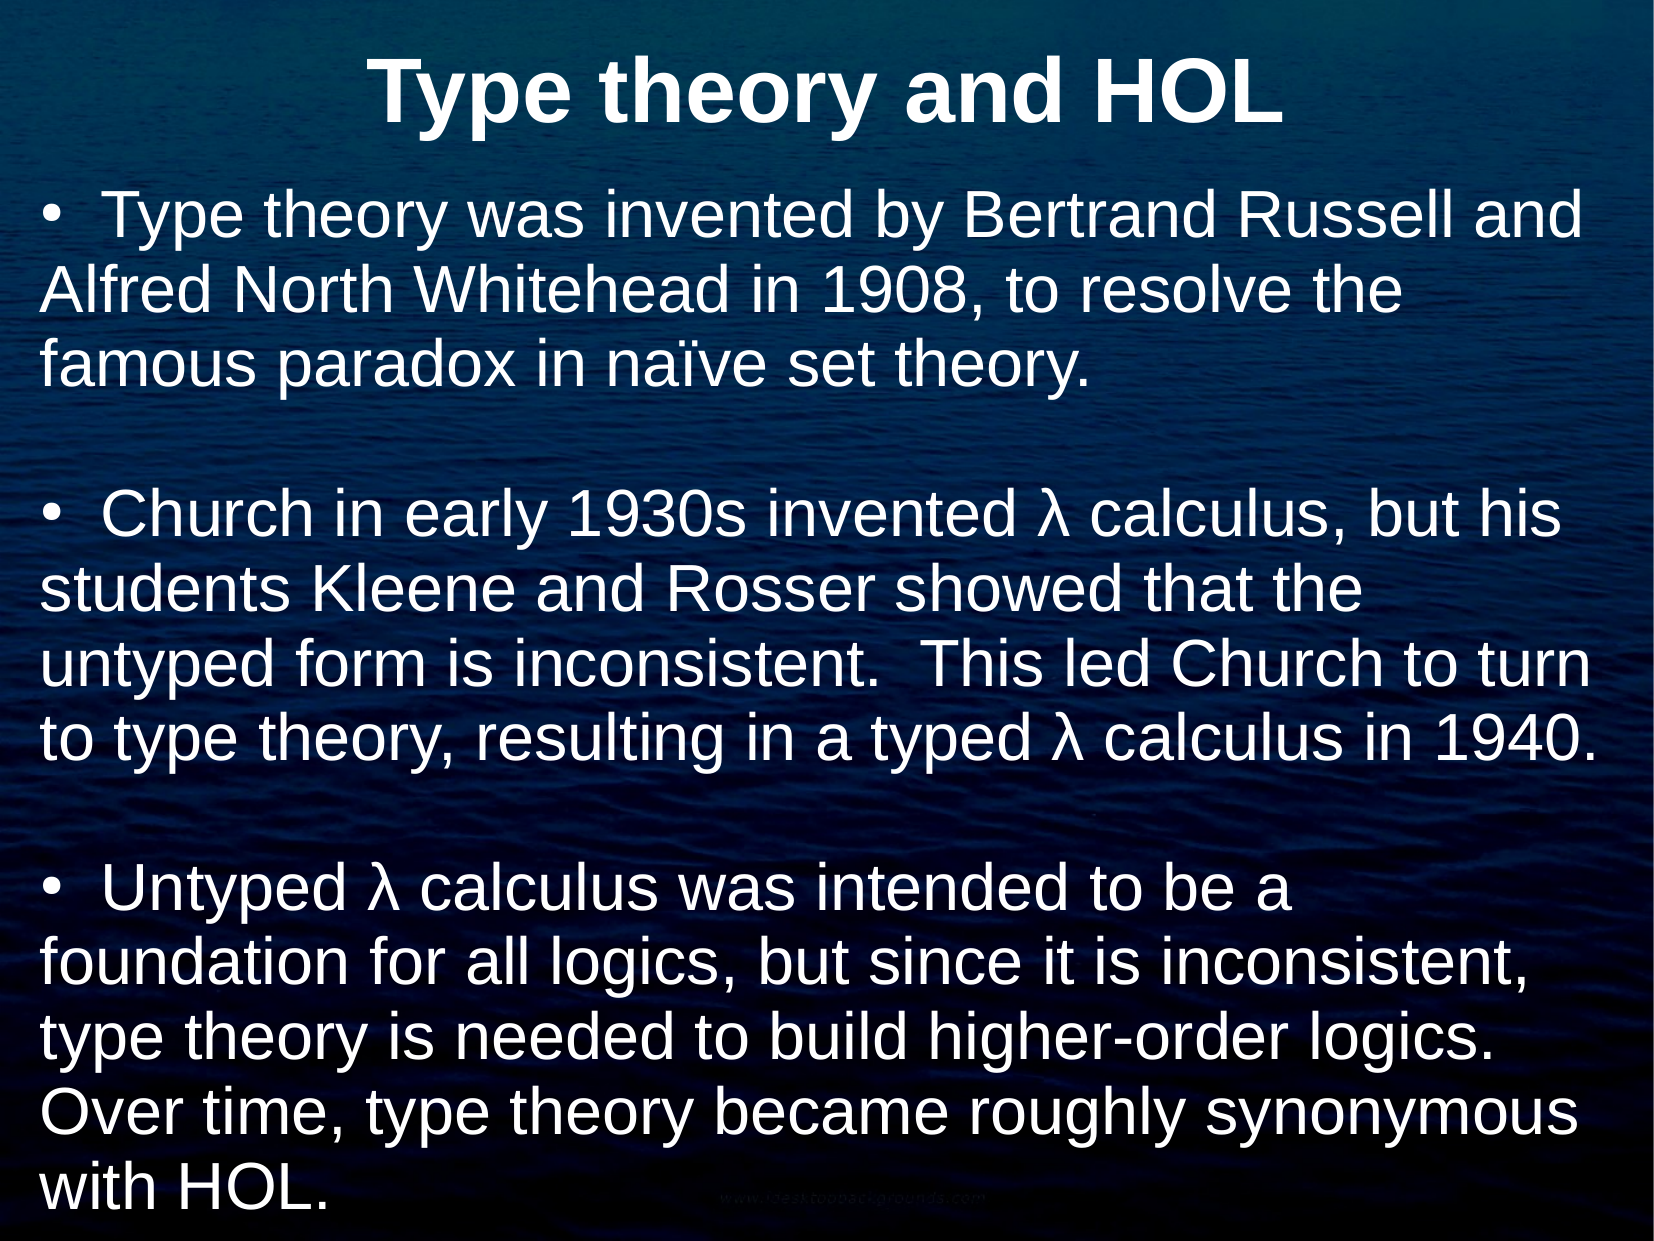

# Type theory and HOL
 Type theory was invented by Bertrand Russell and Alfred North Whitehead in 1908, to resolve the famous paradox in naïve set theory.
 Church in early 1930s invented λ calculus, but his students Kleene and Rosser showed that the untyped form is inconsistent. This led Church to turn to type theory, resulting in a typed λ calculus in 1940.
 Untyped λ calculus was intended to be a foundation for all logics, but since it is inconsistent, type theory is needed to build higher-order logics. Over time, type theory became roughly synonymous with HOL.